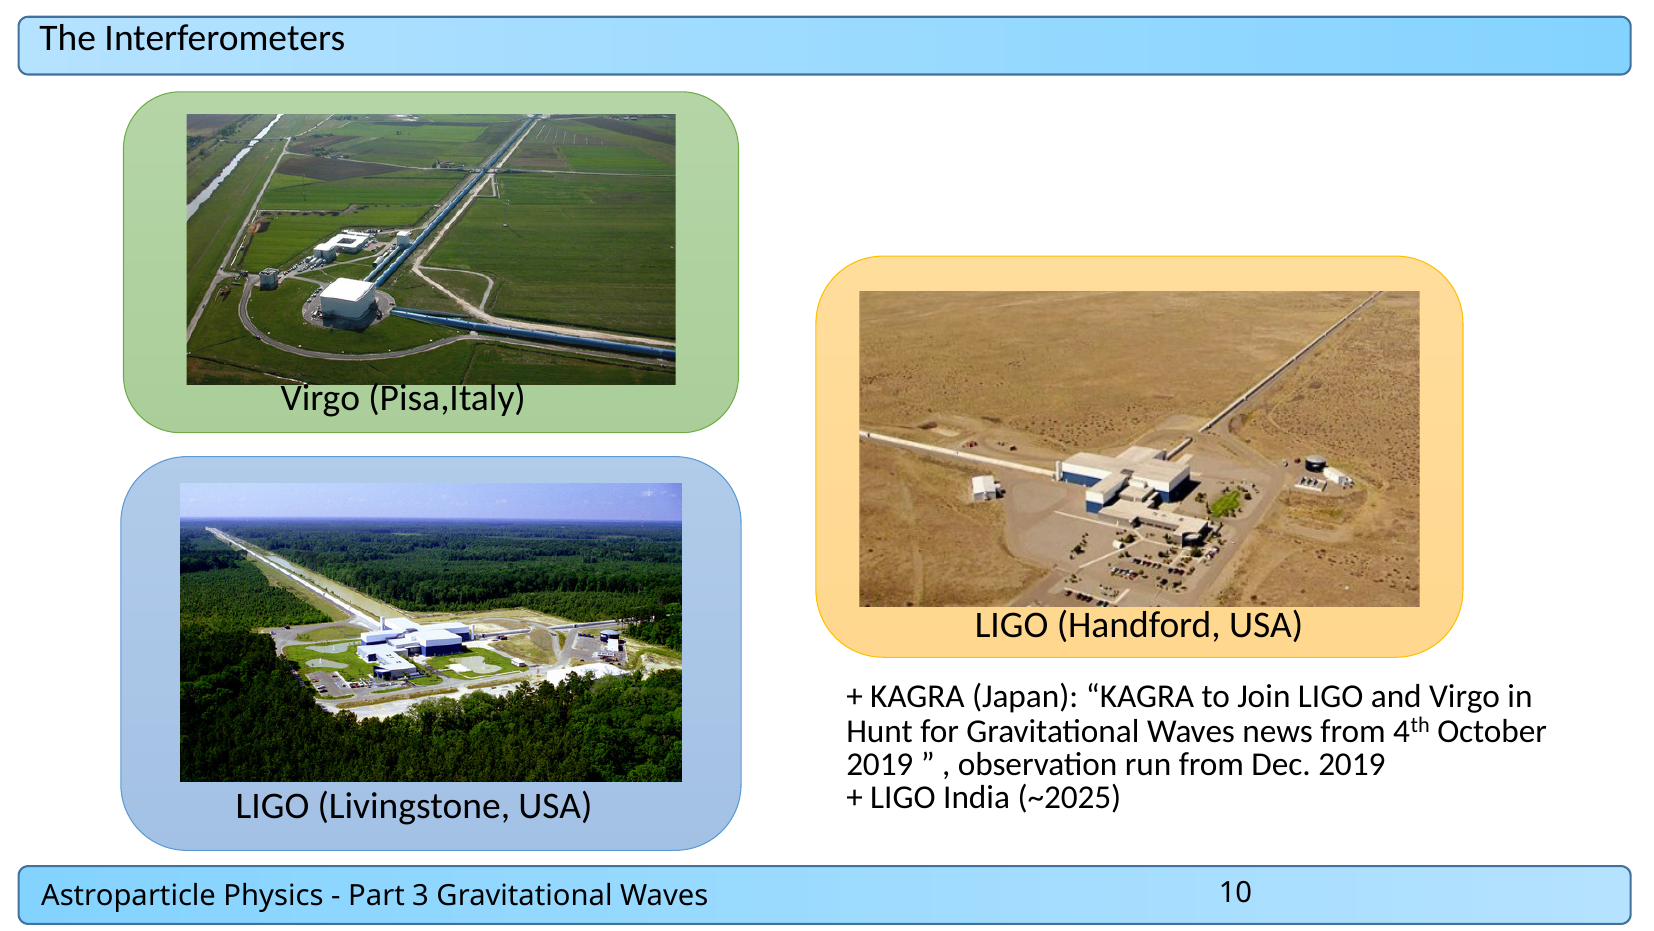

The Interferometers
Virgo (Pisa,Italy)
LIGO (Handford, USA)
+ KAGRA (Japan): “KAGRA to Join LIGO and Virgo in Hunt for Gravitational Waves news from 4th October 2019 ” , observation run from Dec. 2019
+ LIGO India (~2025)
LIGO (Livingstone, USA)
Astroparticle Physics - Part 3 Gravitational Waves